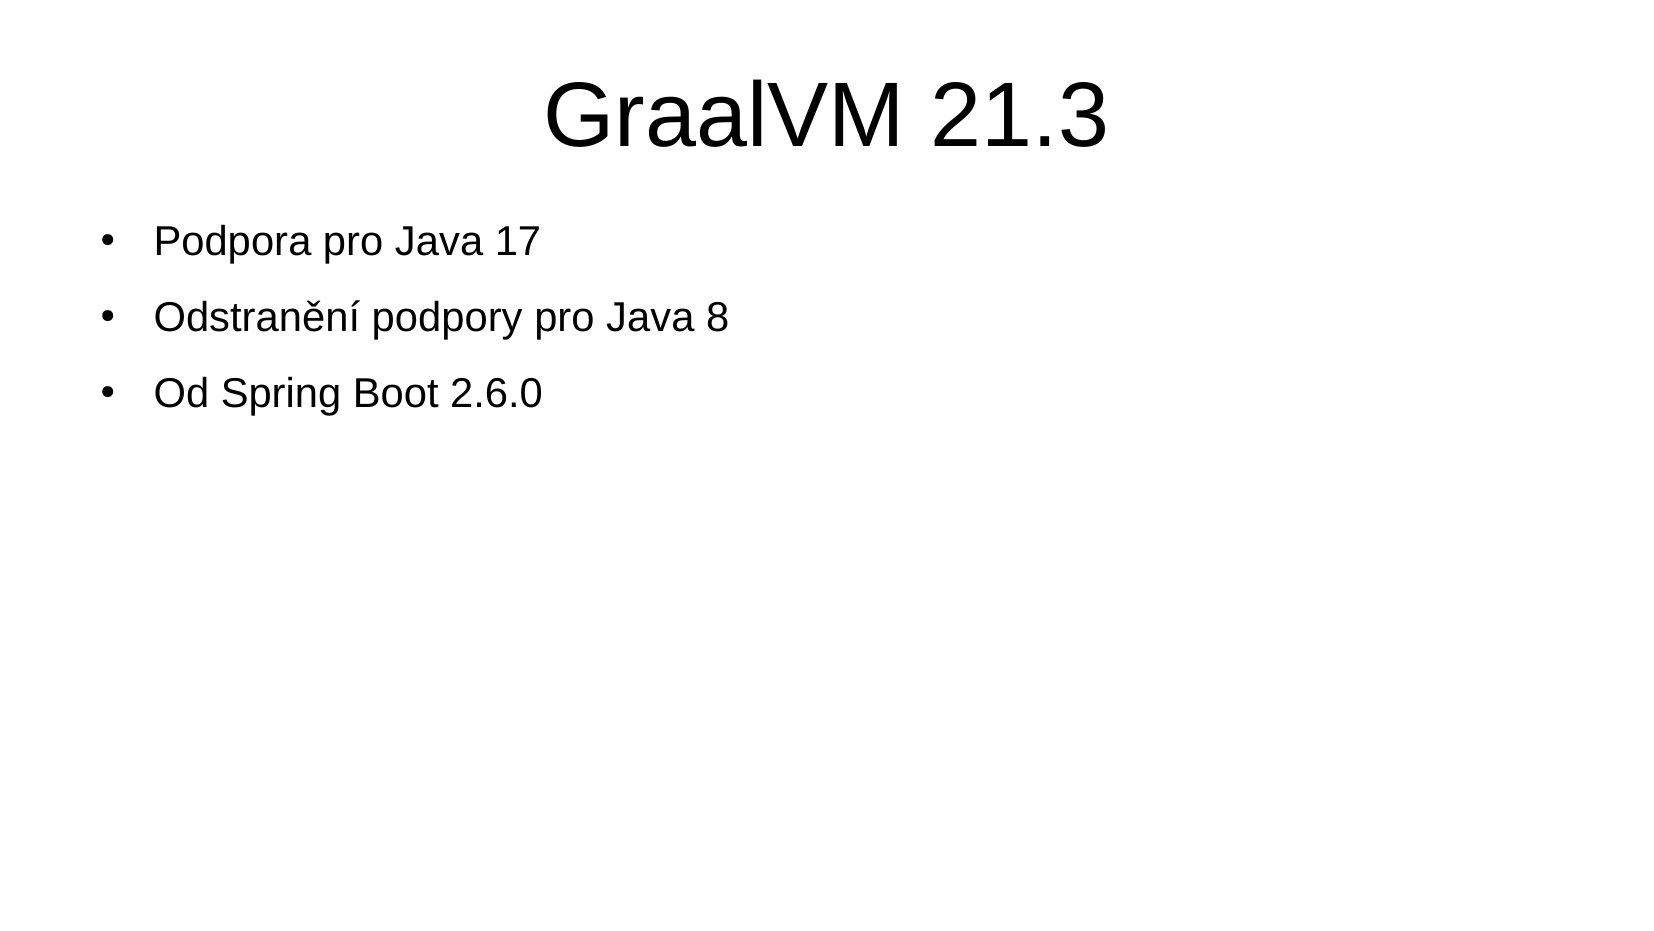

# GraalVM 21.3
Podpora pro Java 17
Odstranění podpory pro Java 8
Od Spring Boot 2.6.0